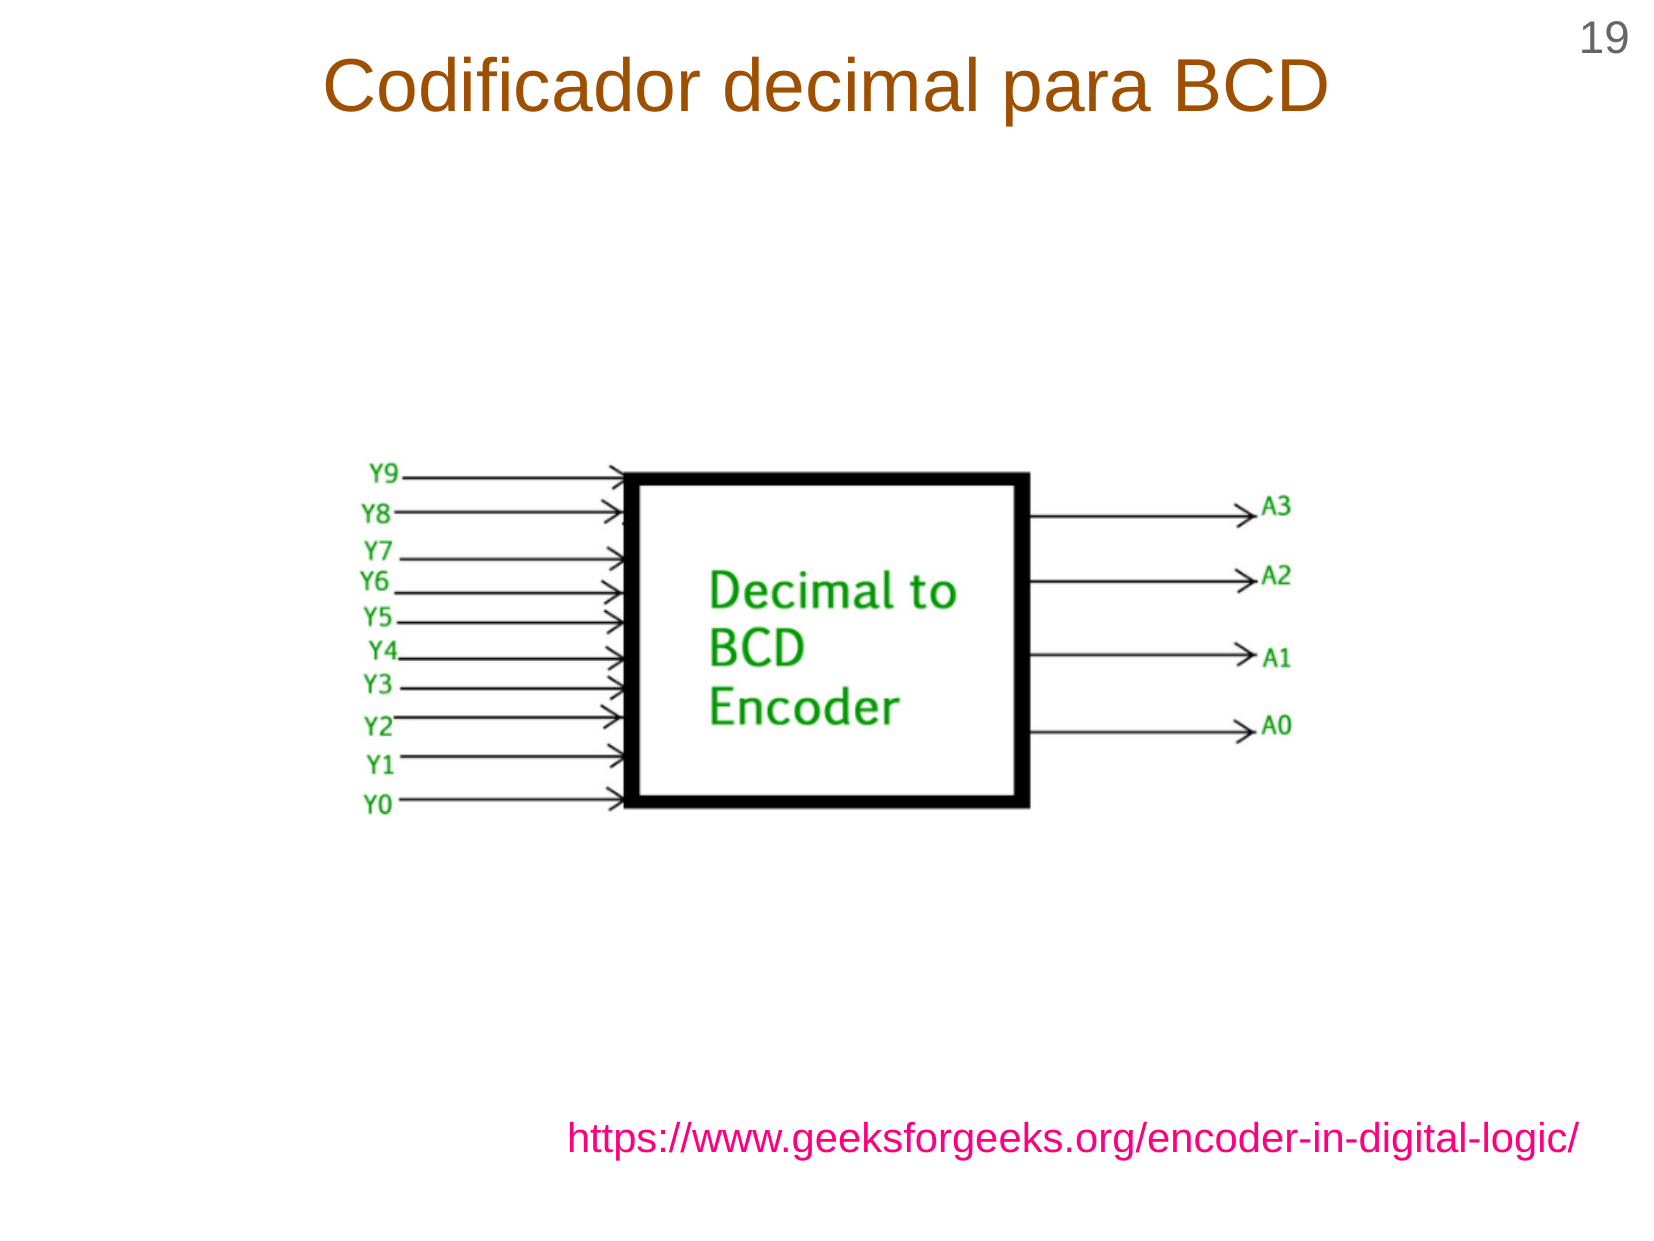

19
# Codificador decimal para BCD
https://www.geeksforgeeks.org/encoder-in-digital-logic/